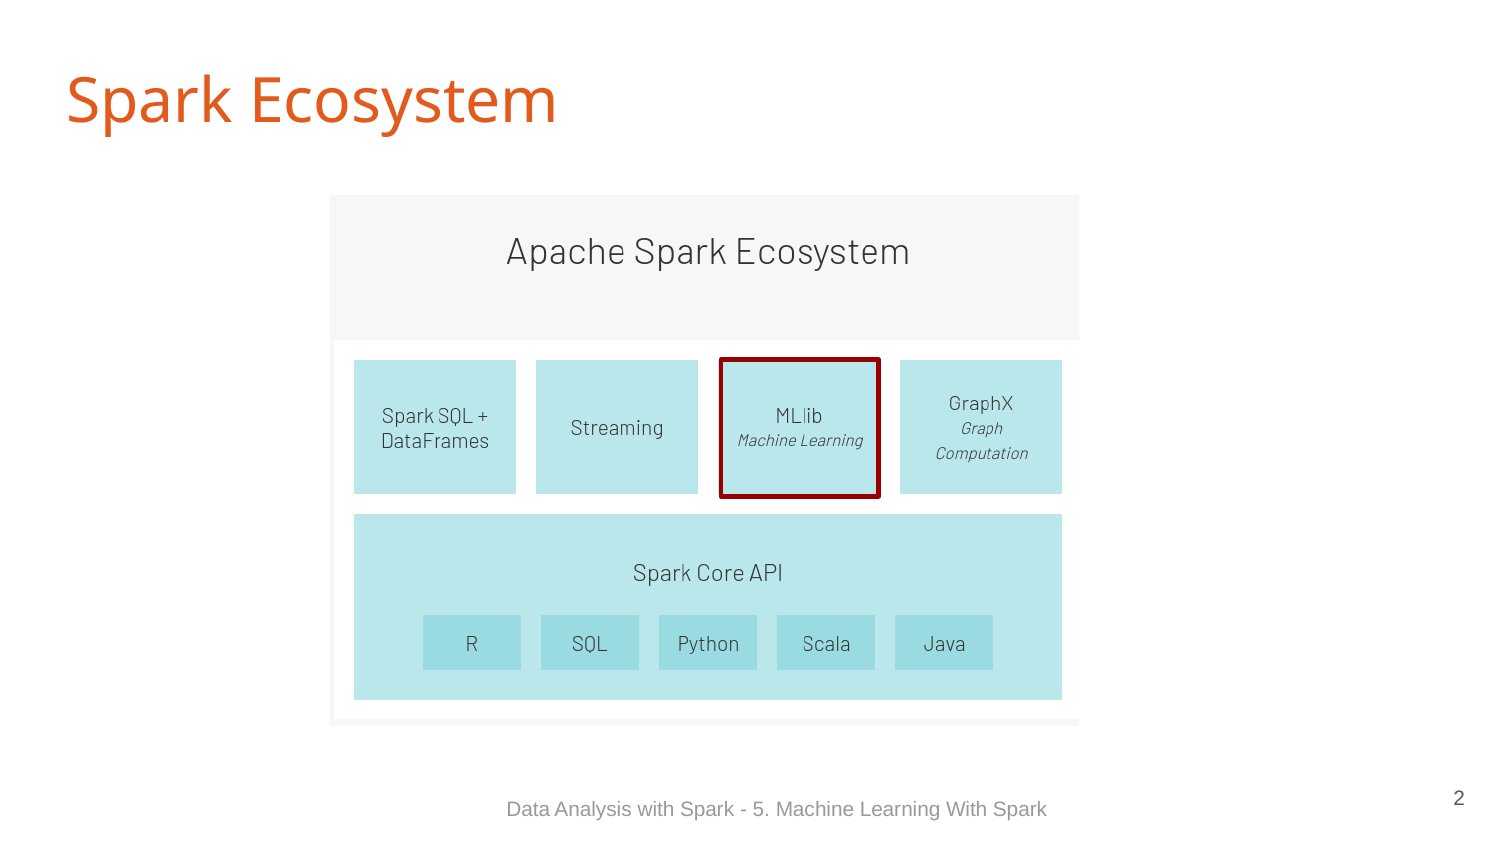

# Spark Ecosystem
Data Analysis with Spark - 5. Machine Learning With Spark